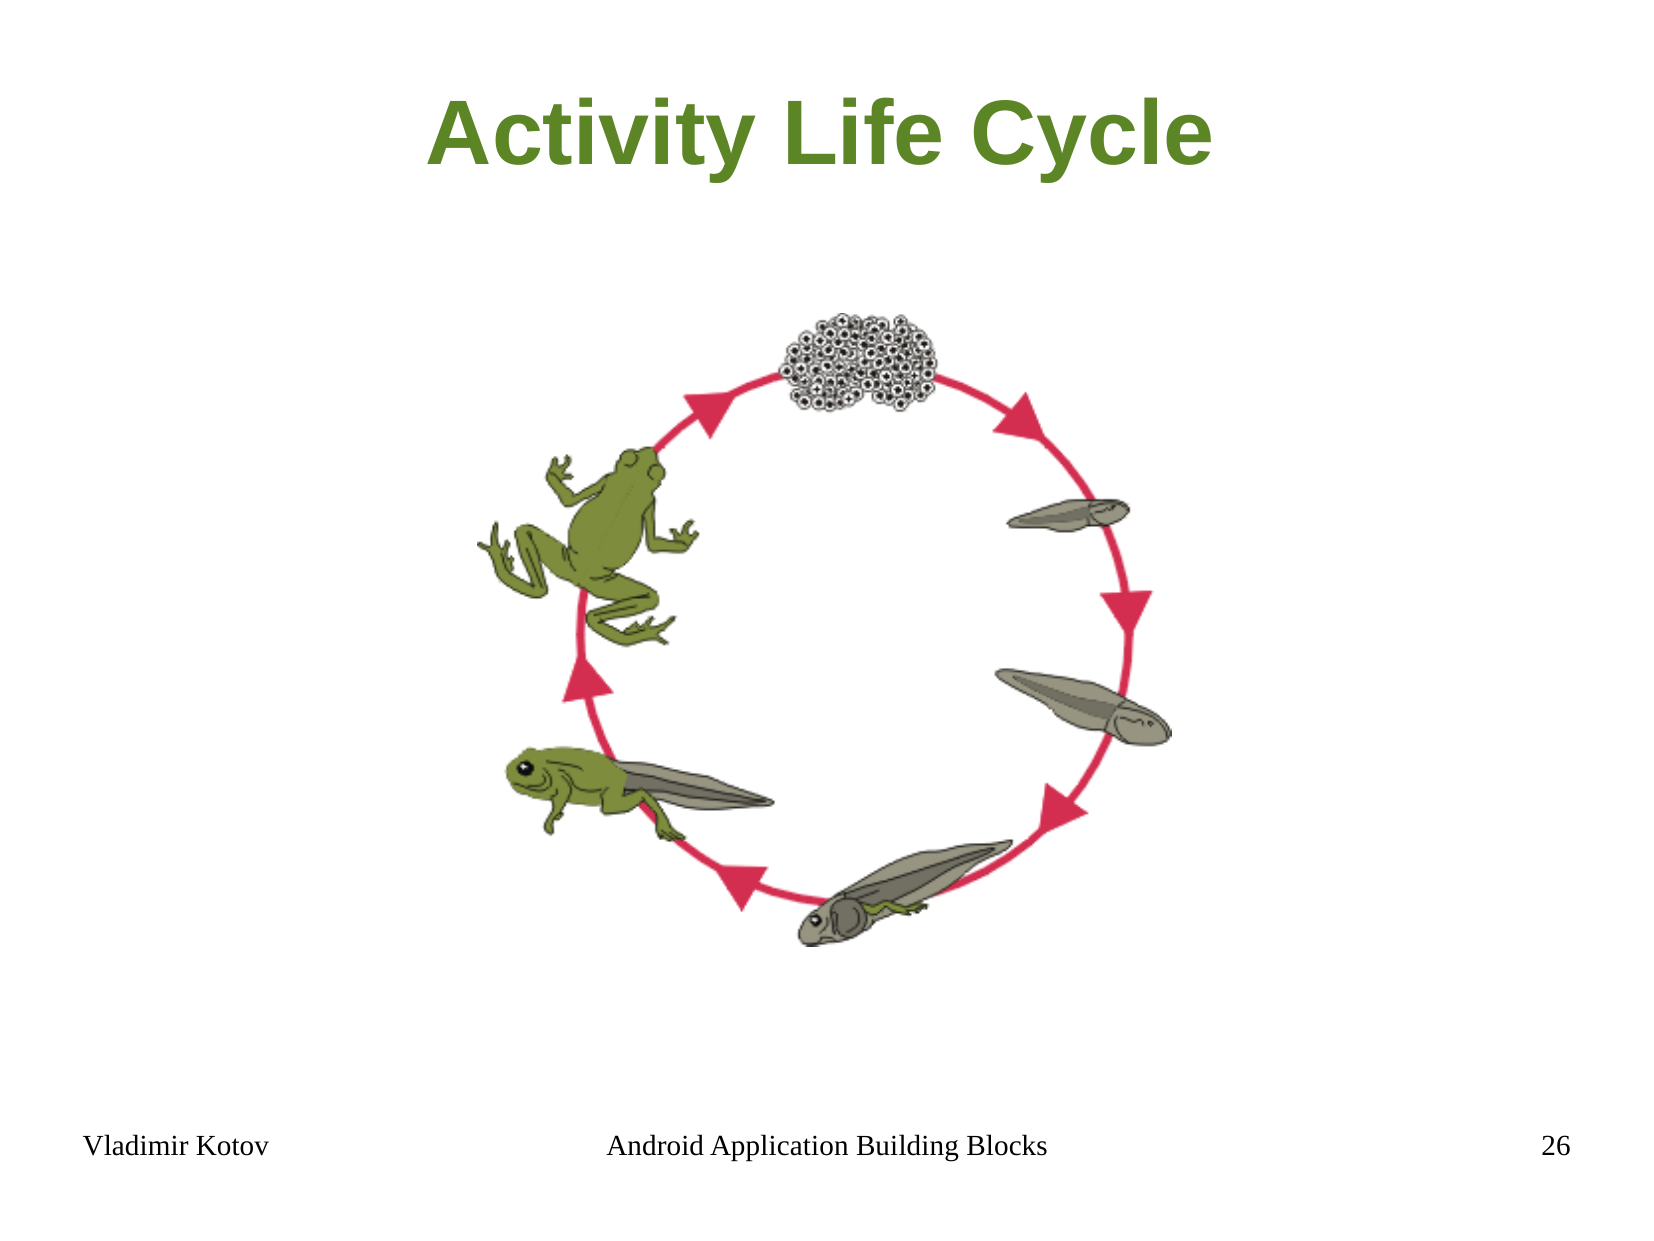

# Activity Life Cycle
Vladimir Kotov
Android Application Building Blocks
26